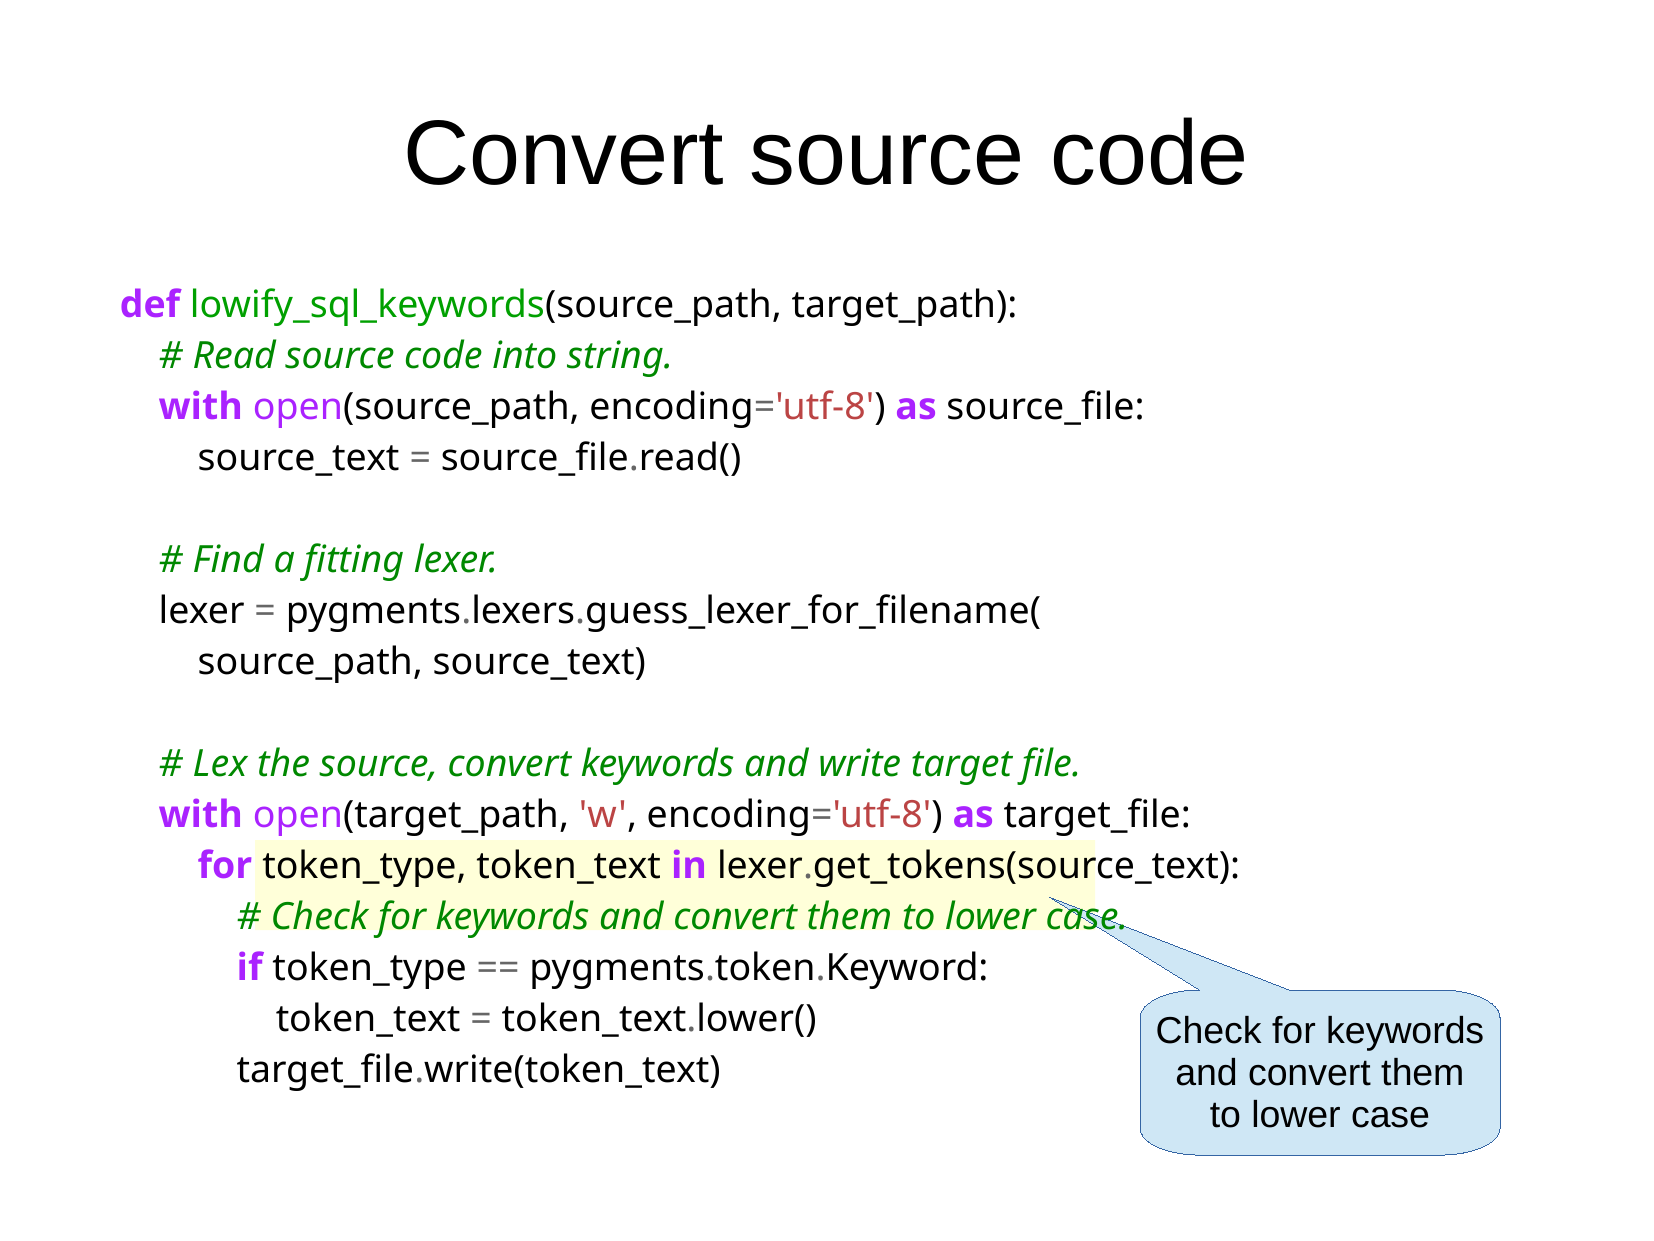

# Convert source code
def lowify_sql_keywords(source_path, target_path):
 # Read source code into string.
 with open(source_path, encoding='utf-8') as source_file:
 source_text = source_file.read()
 # Find a fitting lexer.
 lexer = pygments.lexers.guess_lexer_for_filename(
 source_path, source_text)
 # Lex the source, convert keywords and write target file.
 with open(target_path, 'w', encoding='utf-8') as target_file:
 for token_type, token_text in lexer.get_tokens(source_text):
 # Check for keywords and convert them to lower case.
 if token_type == pygments.token.Keyword:
 token_text = token_text.lower()
 target_file.write(token_text)
Check for keywords
and convert them
to lower case